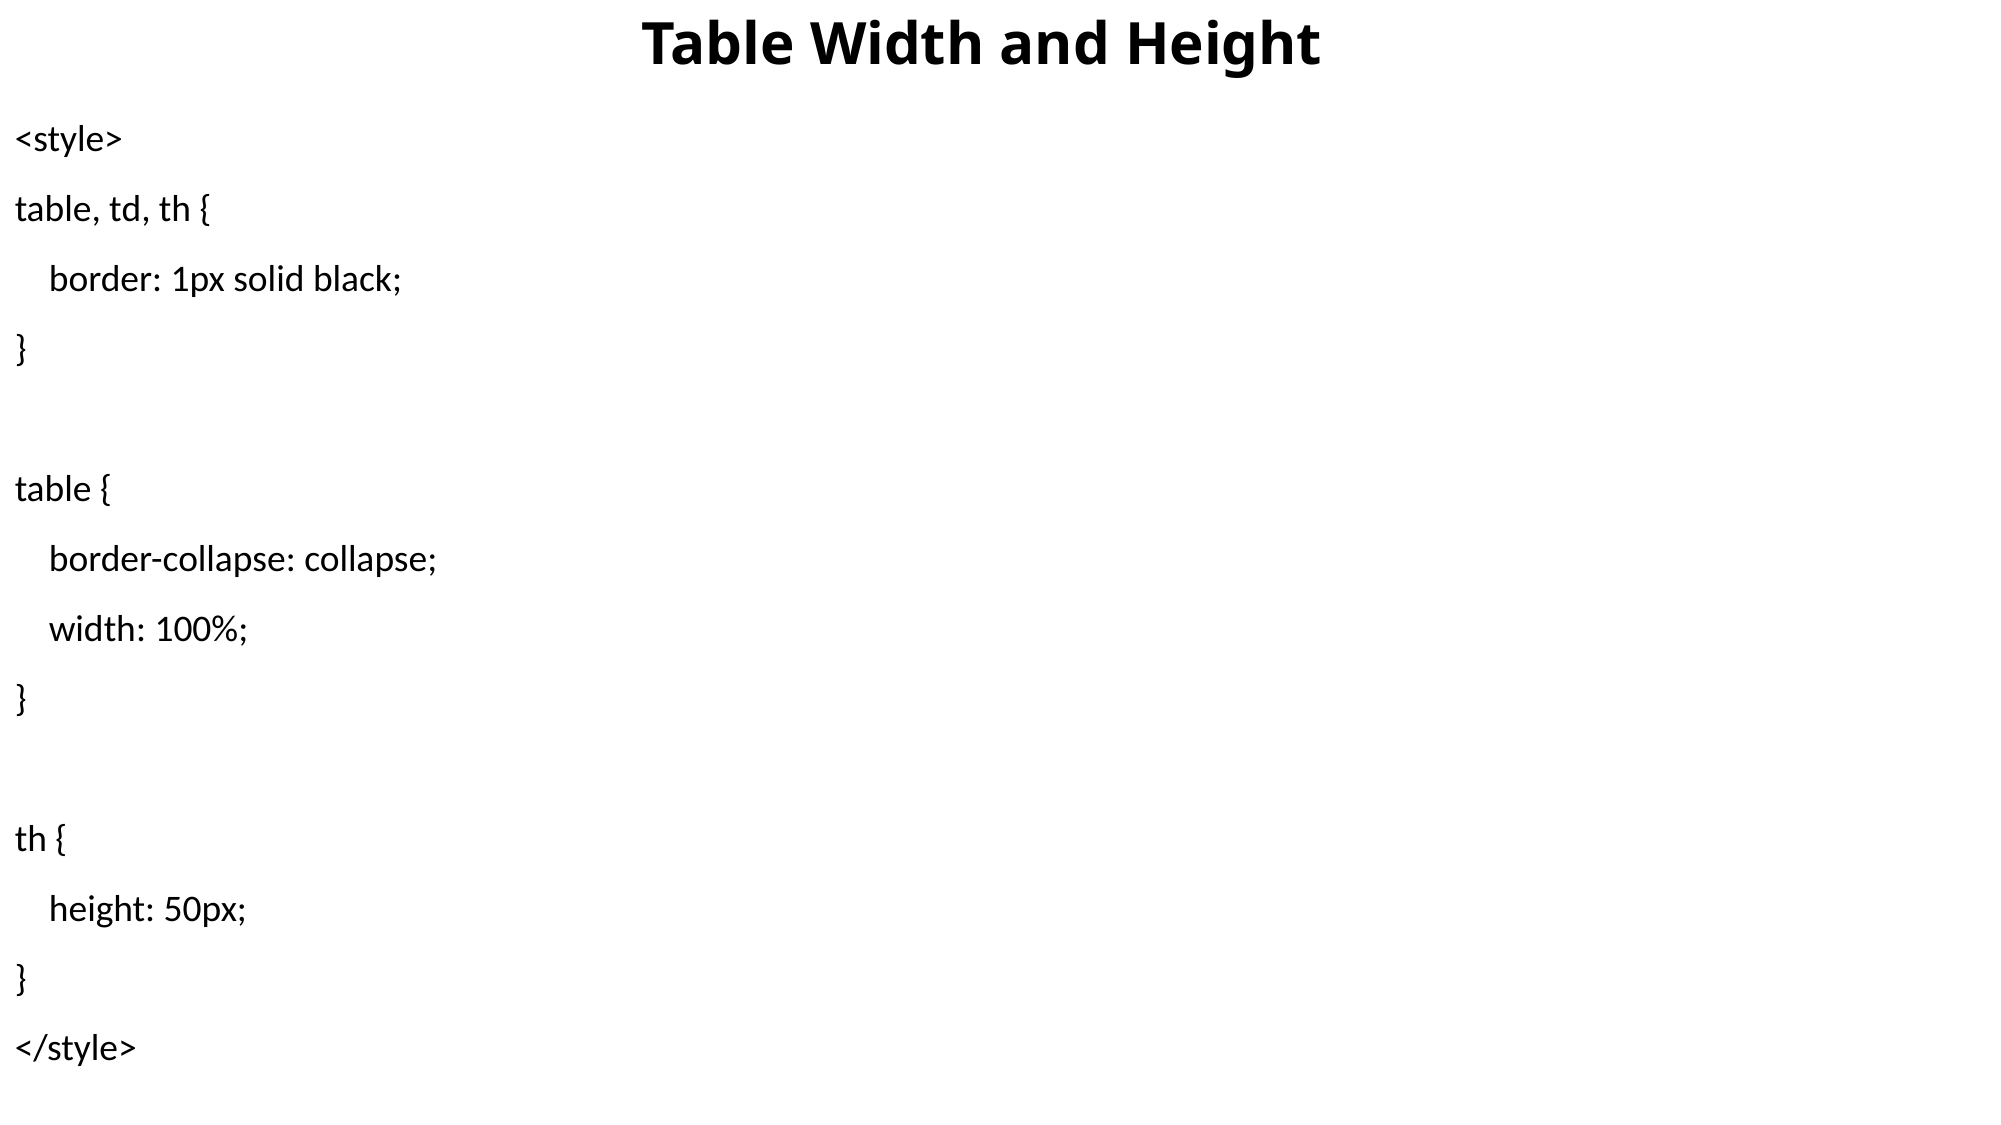

# Table Width and Height
<style>
table, td, th {
 border: 1px solid black;
}
table {
 border-collapse: collapse;
 width: 100%;
}
th {
 height: 50px;
}
</style>